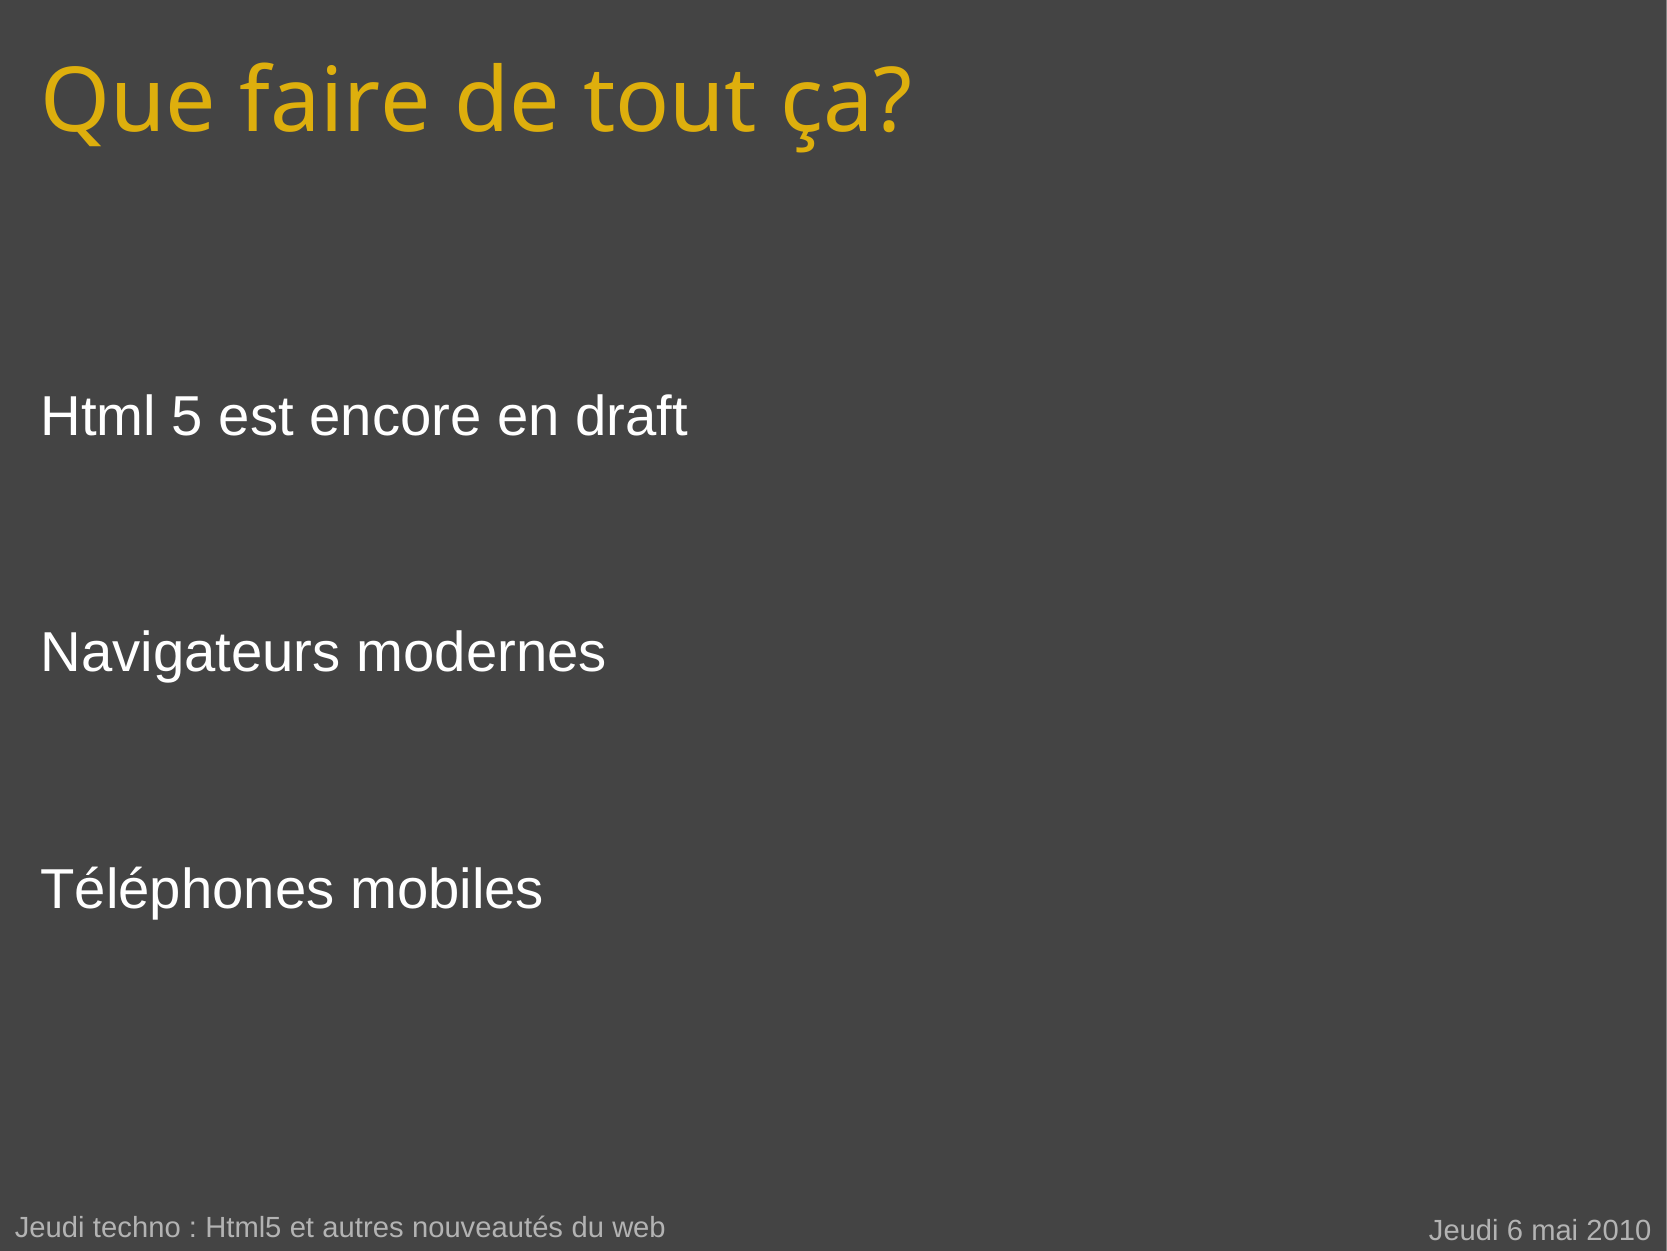

# Que faire de tout ça?
Html 5 est encore en draft
Navigateurs modernes
Téléphones mobiles
Jeudi techno : Html5 et autres nouveautés du web
Jeudi 6 mai 2010